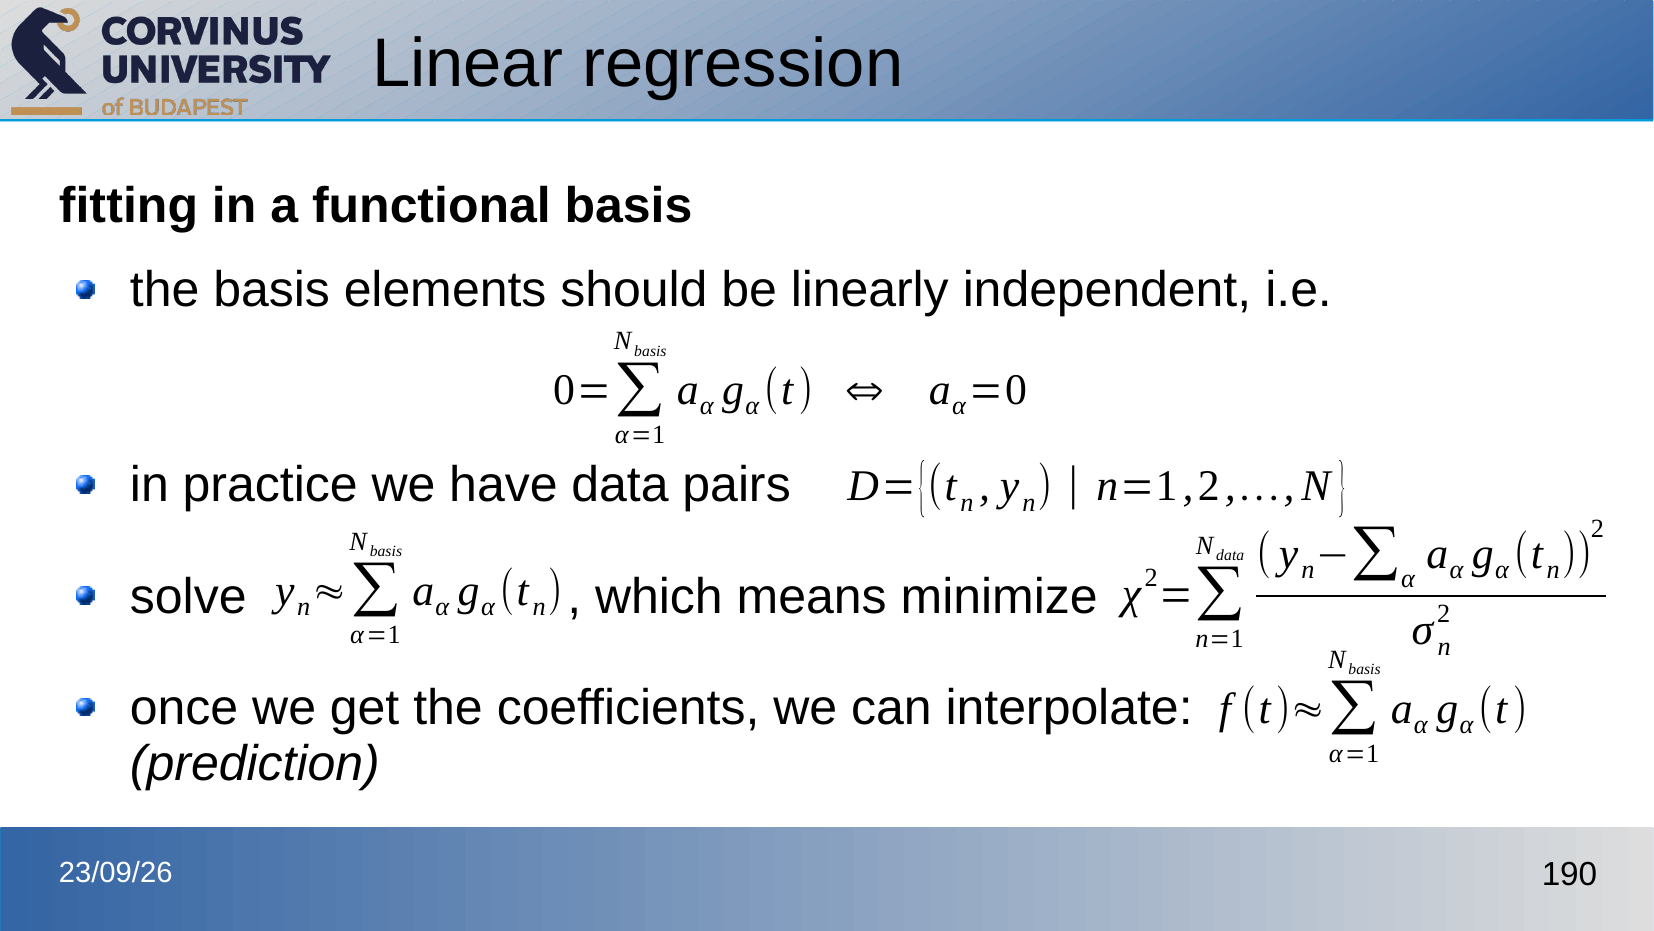

# Linear regression
fitting in a functional basis
the basis elements should be linearly independent, i.e.
in practice we have data pairs
solve , which means minimize
once we get the coefficients, we can interpolate:
(prediction)